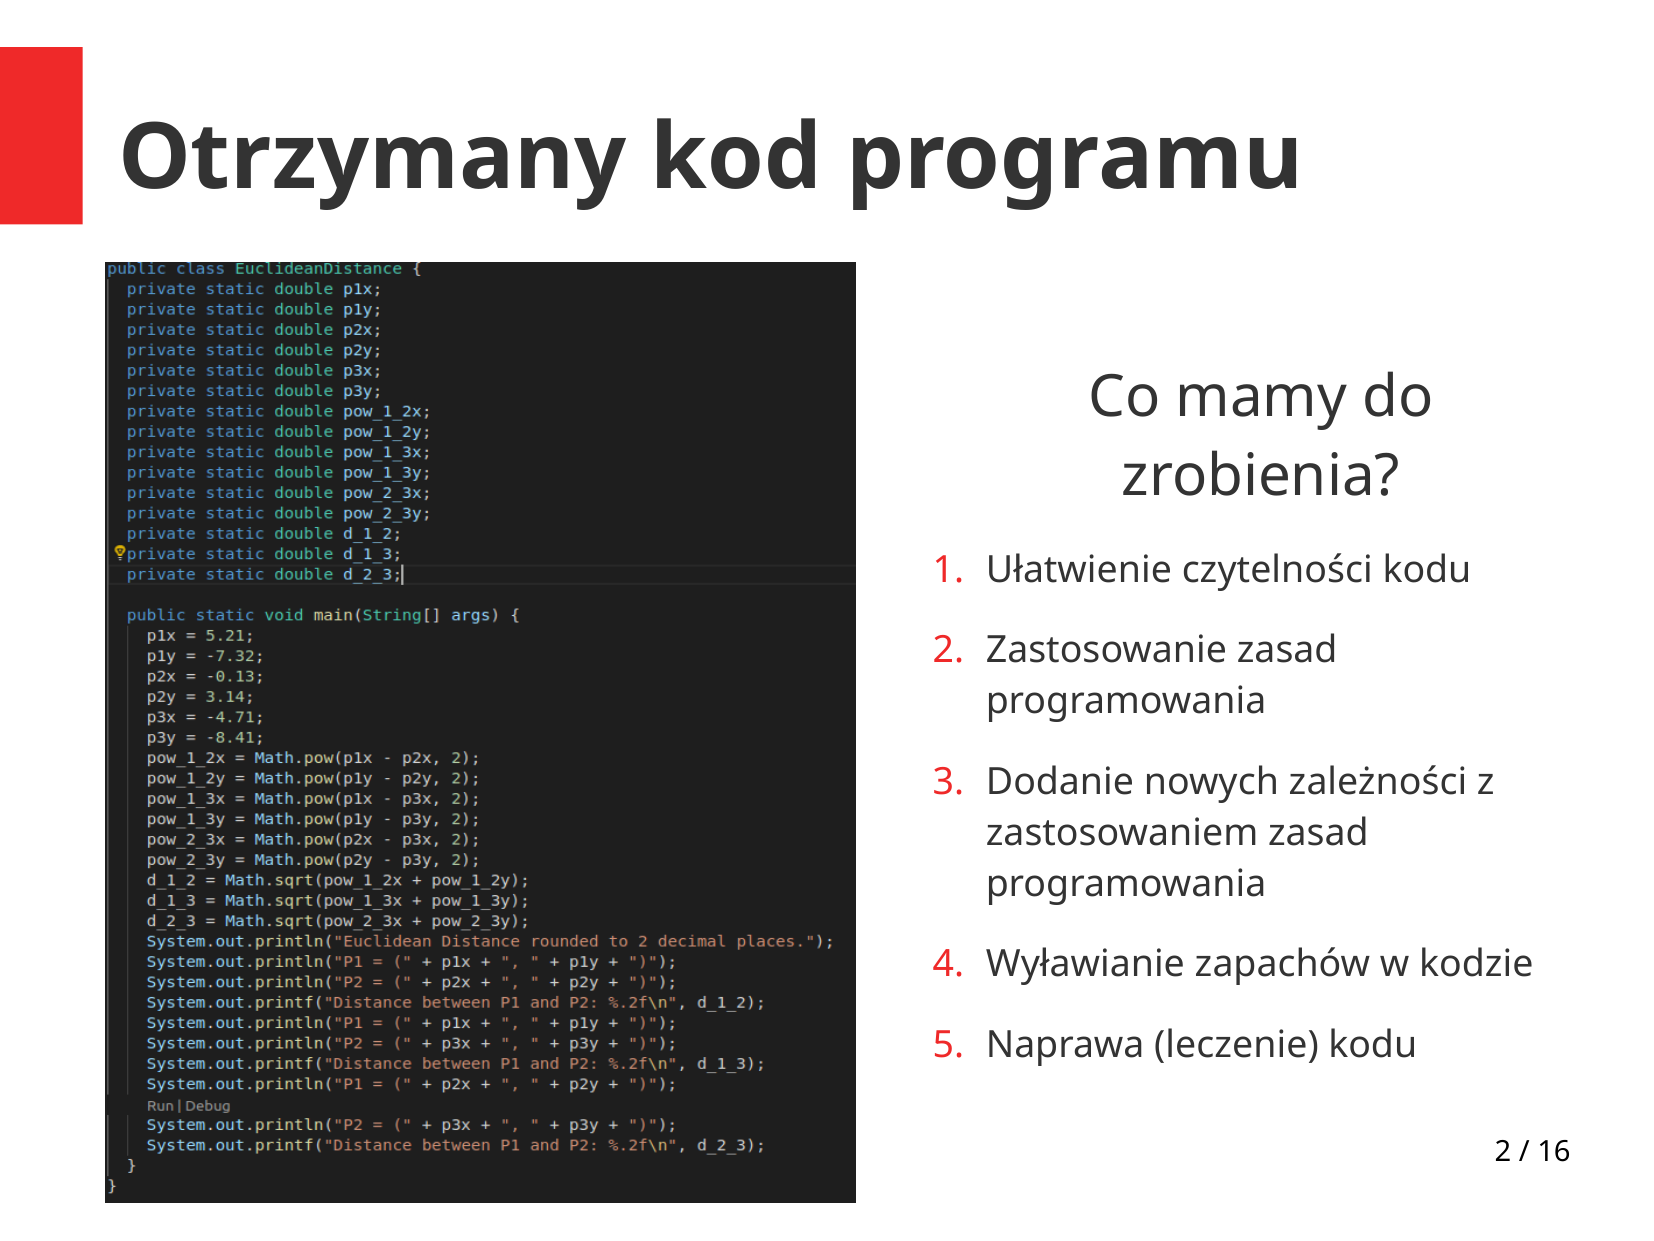

# Otrzymany kod programu
Co mamy do zrobienia?
Ułatwienie czytelności kodu
Zastosowanie zasad programowania
Dodanie nowych zależności z zastosowaniem zasad programowania
Wyławianie zapachów w kodzie
Naprawa (leczenie) kodu
2